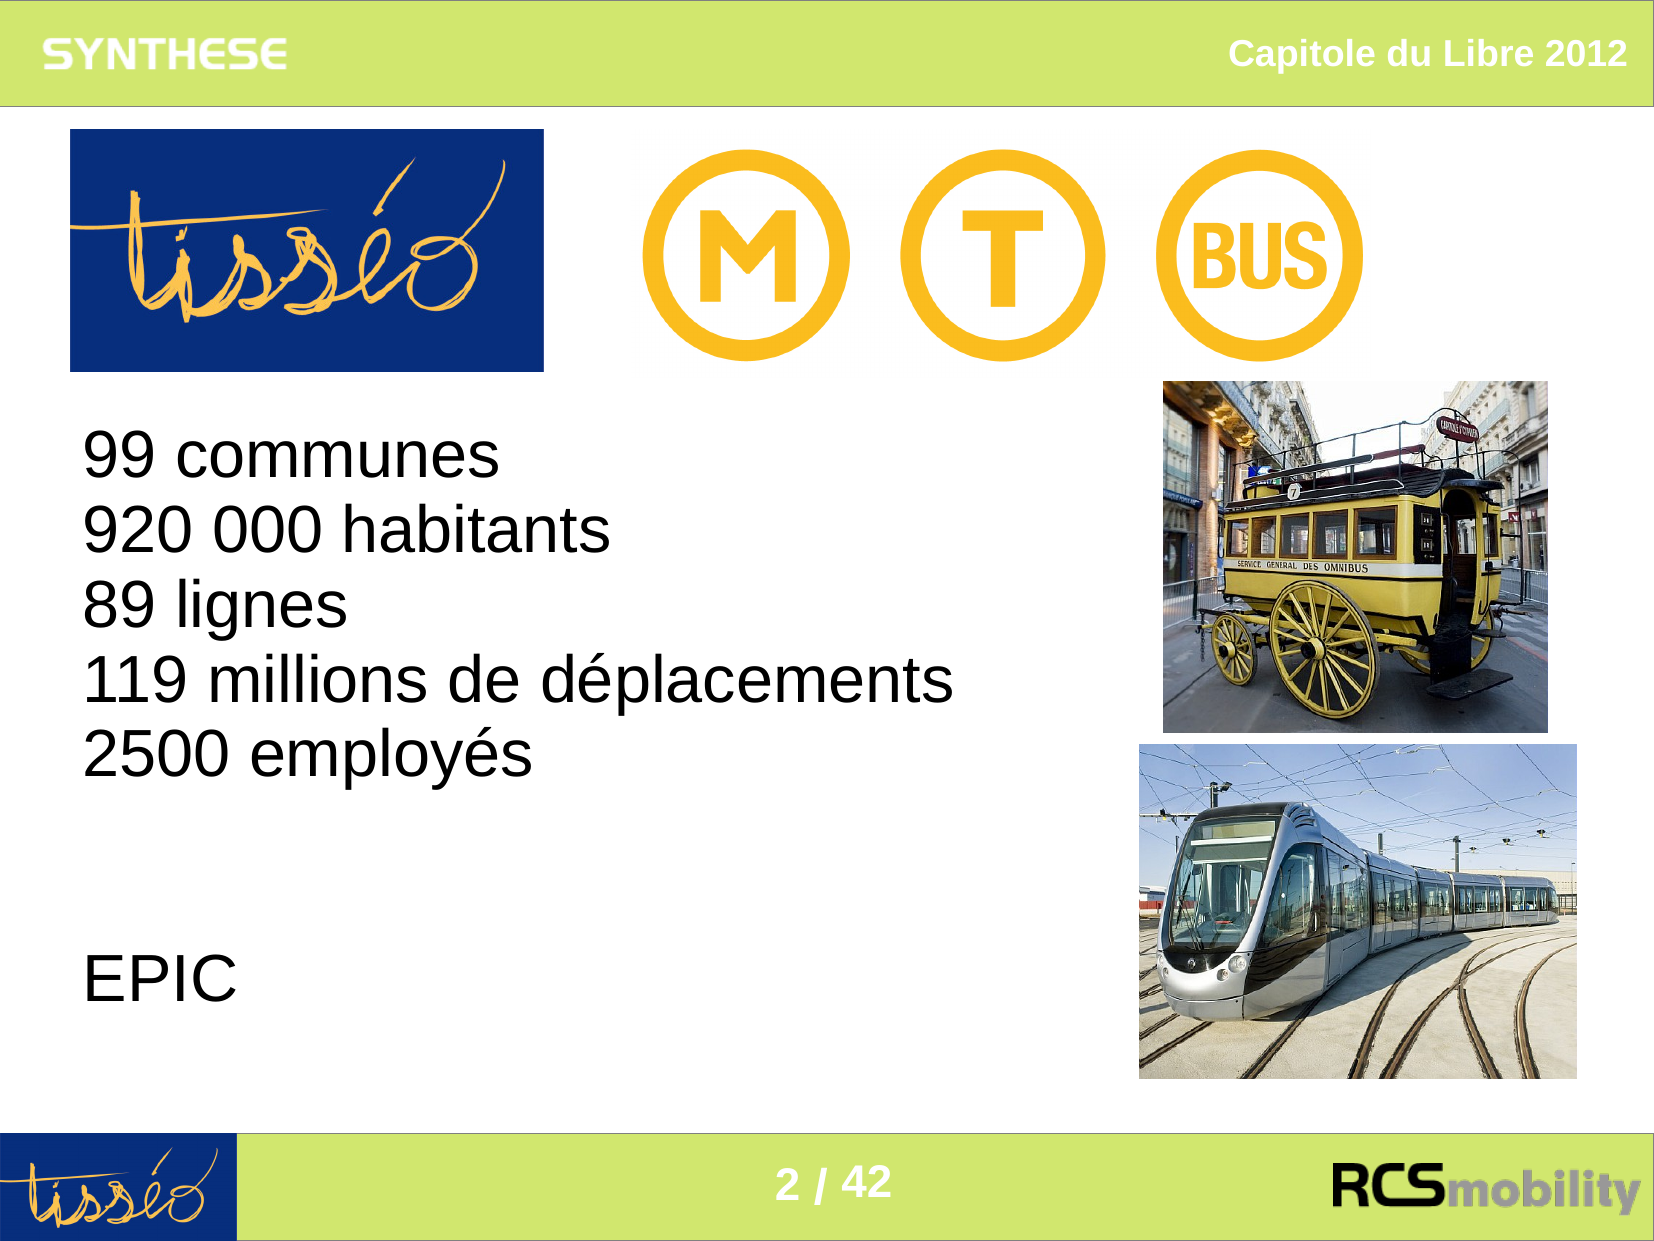

Capitole du Libre 2012
# 99 communes
920 000 habitants
89 lignes
119 millions de déplacements
2500 employés
EPIC
2
/
42